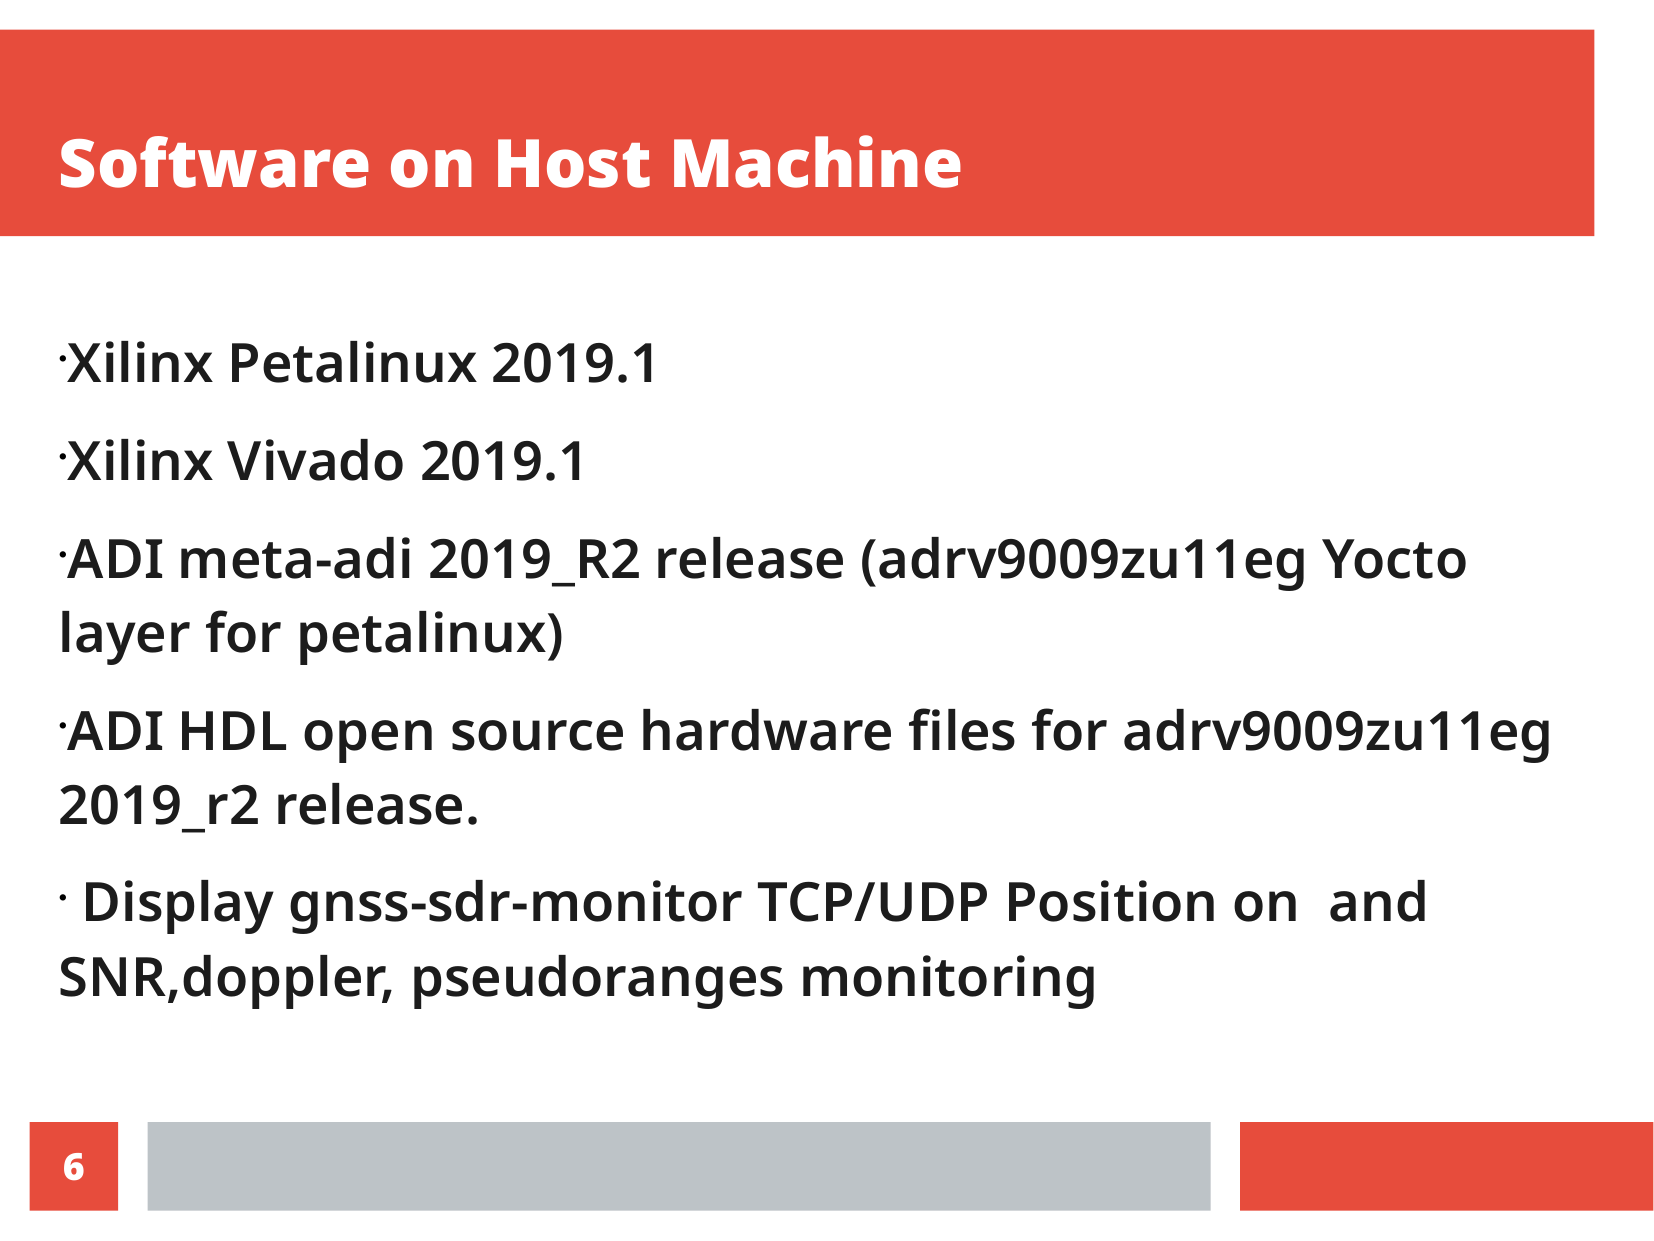

# Software on Host Machine
Xilinx Petalinux 2019.1
Xilinx Vivado 2019.1
ADI meta-adi 2019_R2 release (adrv9009zu11eg Yocto layer for petalinux)
ADI HDL open source hardware files for adrv9009zu11eg 2019_r2 release.
 Display gnss-sdr-monitor TCP/UDP Position on and SNR,doppler, pseudoranges monitoring
6